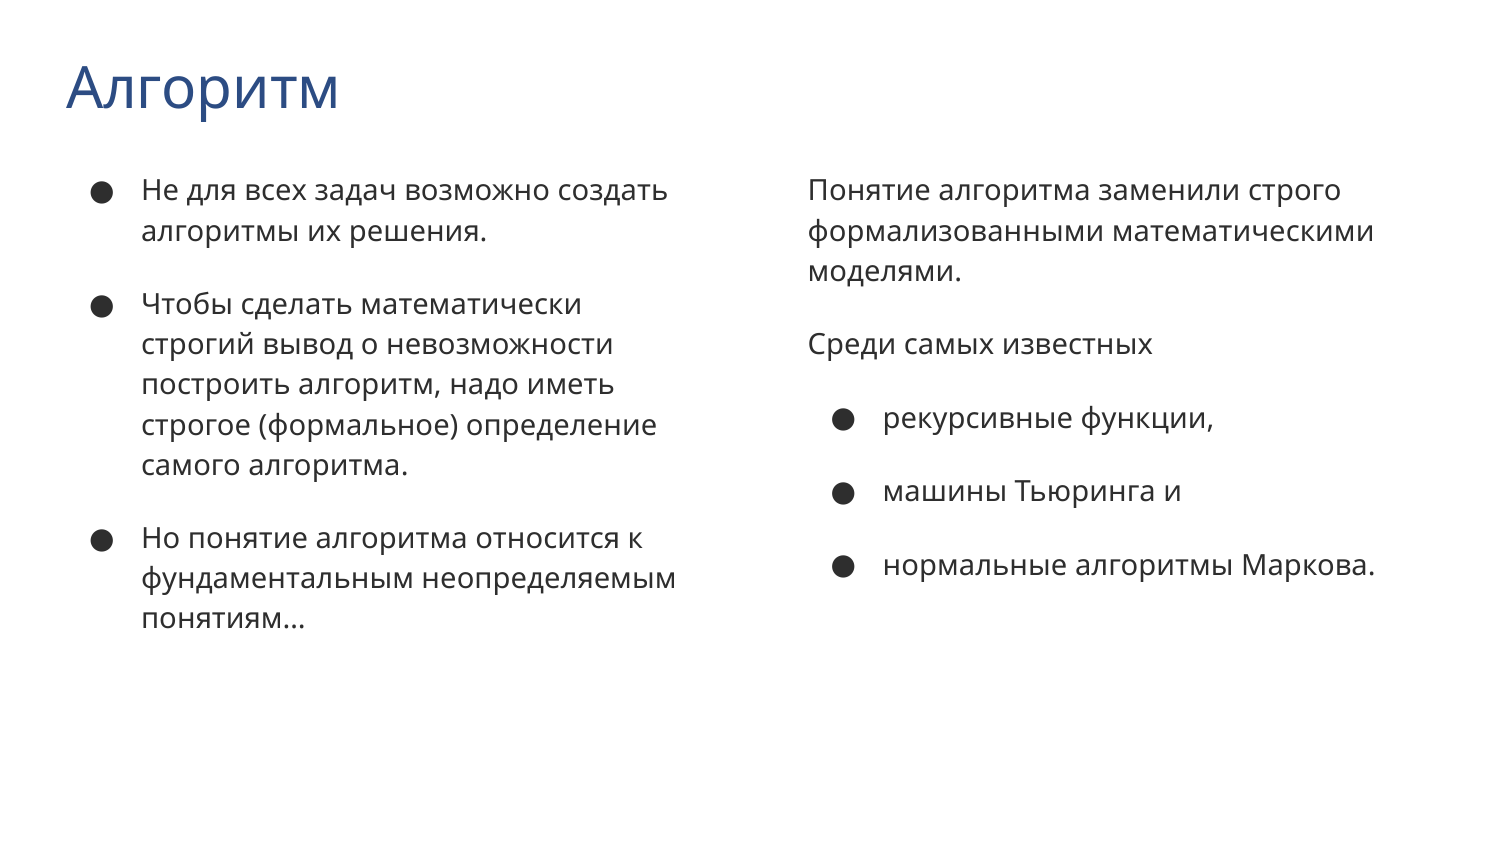

# Алгоритм
Не для всех задач возможно создать алгоритмы их решения.
Чтобы сделать математически строгий вывод о невозможности построить алгоритм, надо иметь строгое (формальное) определение самого алгоритма.
Но понятие алгоритма относится к фундаментальным неопределяемым понятиям…
Понятие алгоритма заменили строго формализованными математическими моделями.
Среди самых известных
рекурсивные функции,
машины Тьюринга и
нормальные алгоритмы Маркова.